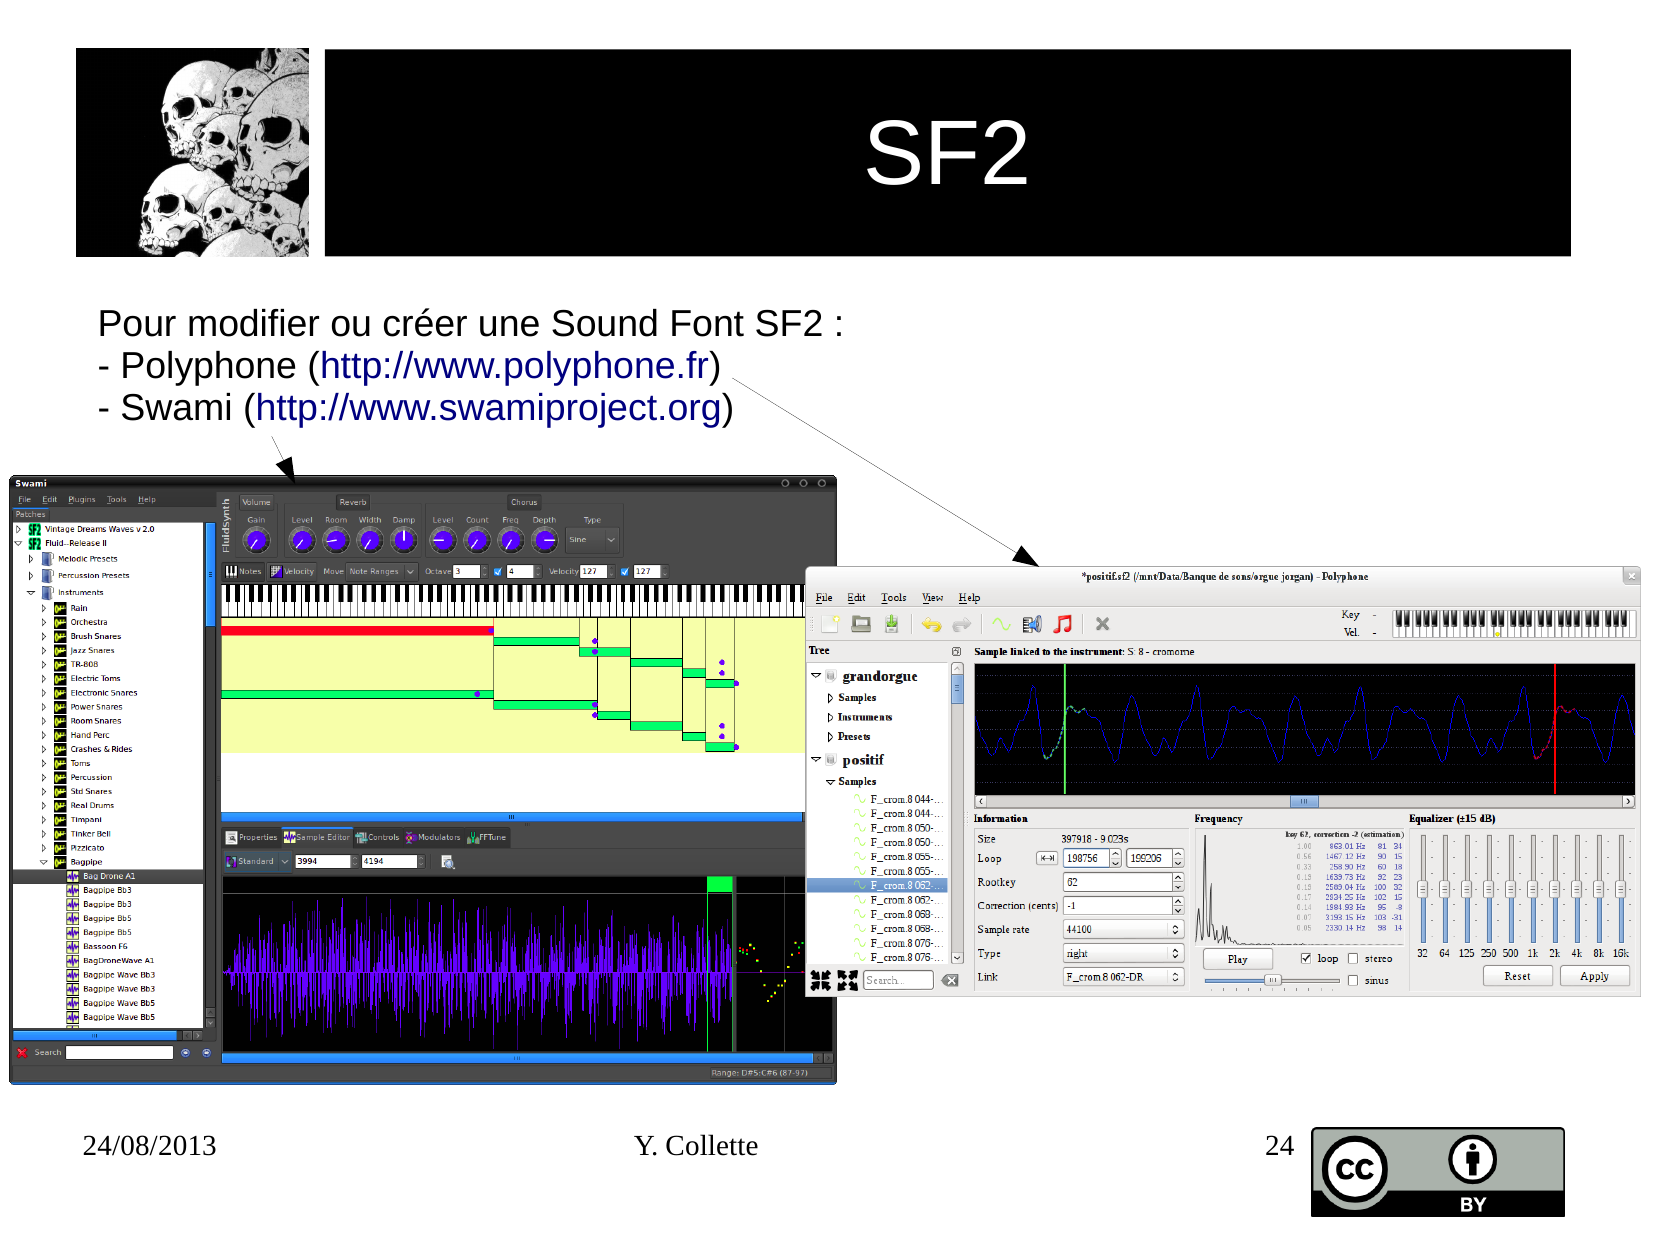

# SF2
Pour modifier ou créer une Sound Font SF2 :
- Polyphone (http://www.polyphone.fr)
- Swami (http://www.swamiproject.org)
Y. Collette
24